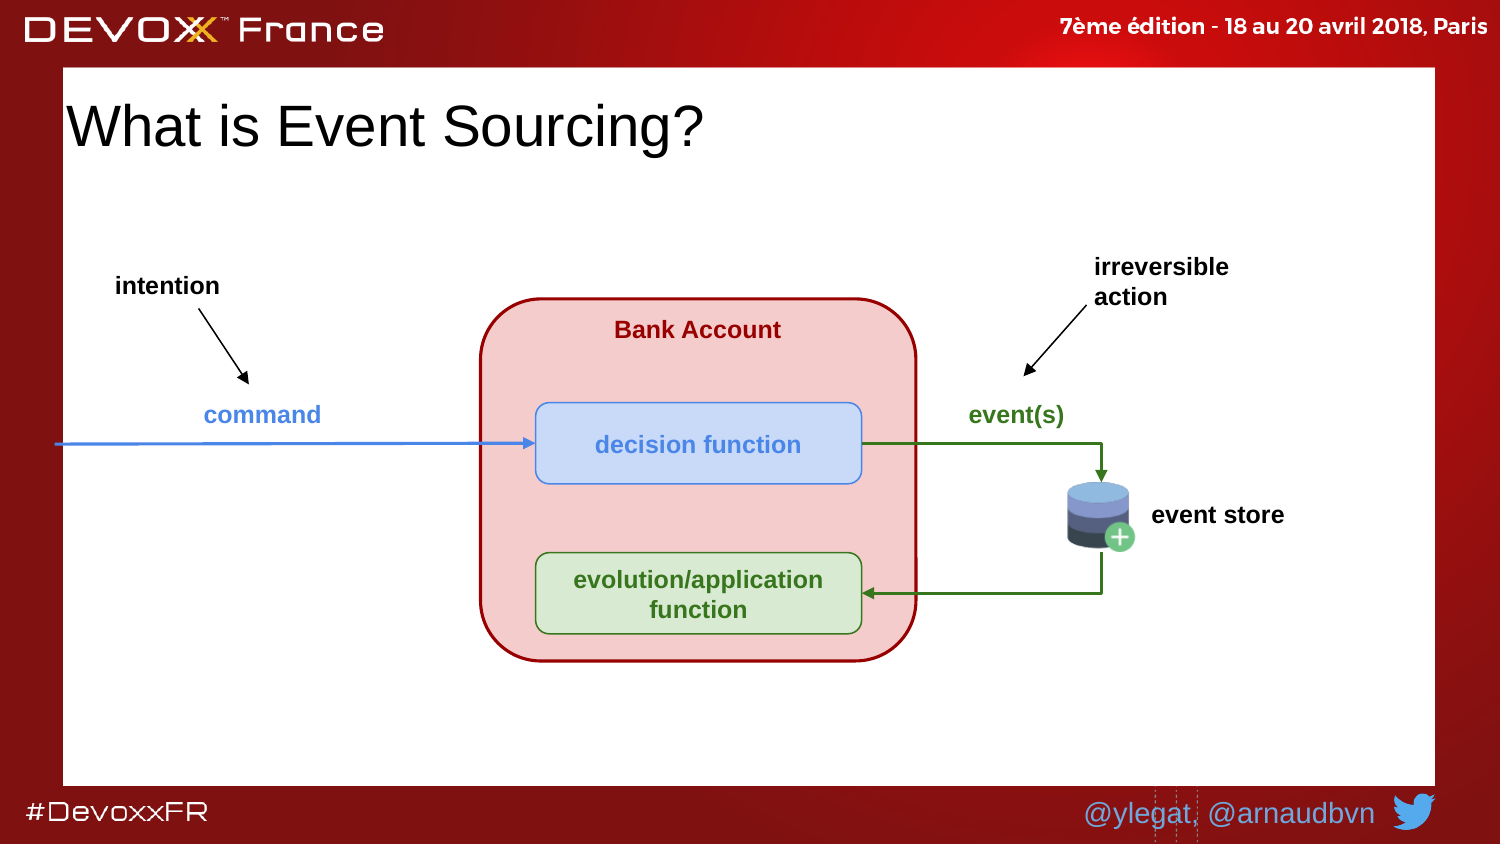

# What is Event Sourcing?
irreversible
action
intention
Bank Account
command
event(s)
decision function
event store
evolution/application function
@ylegat, @arnaudbvn